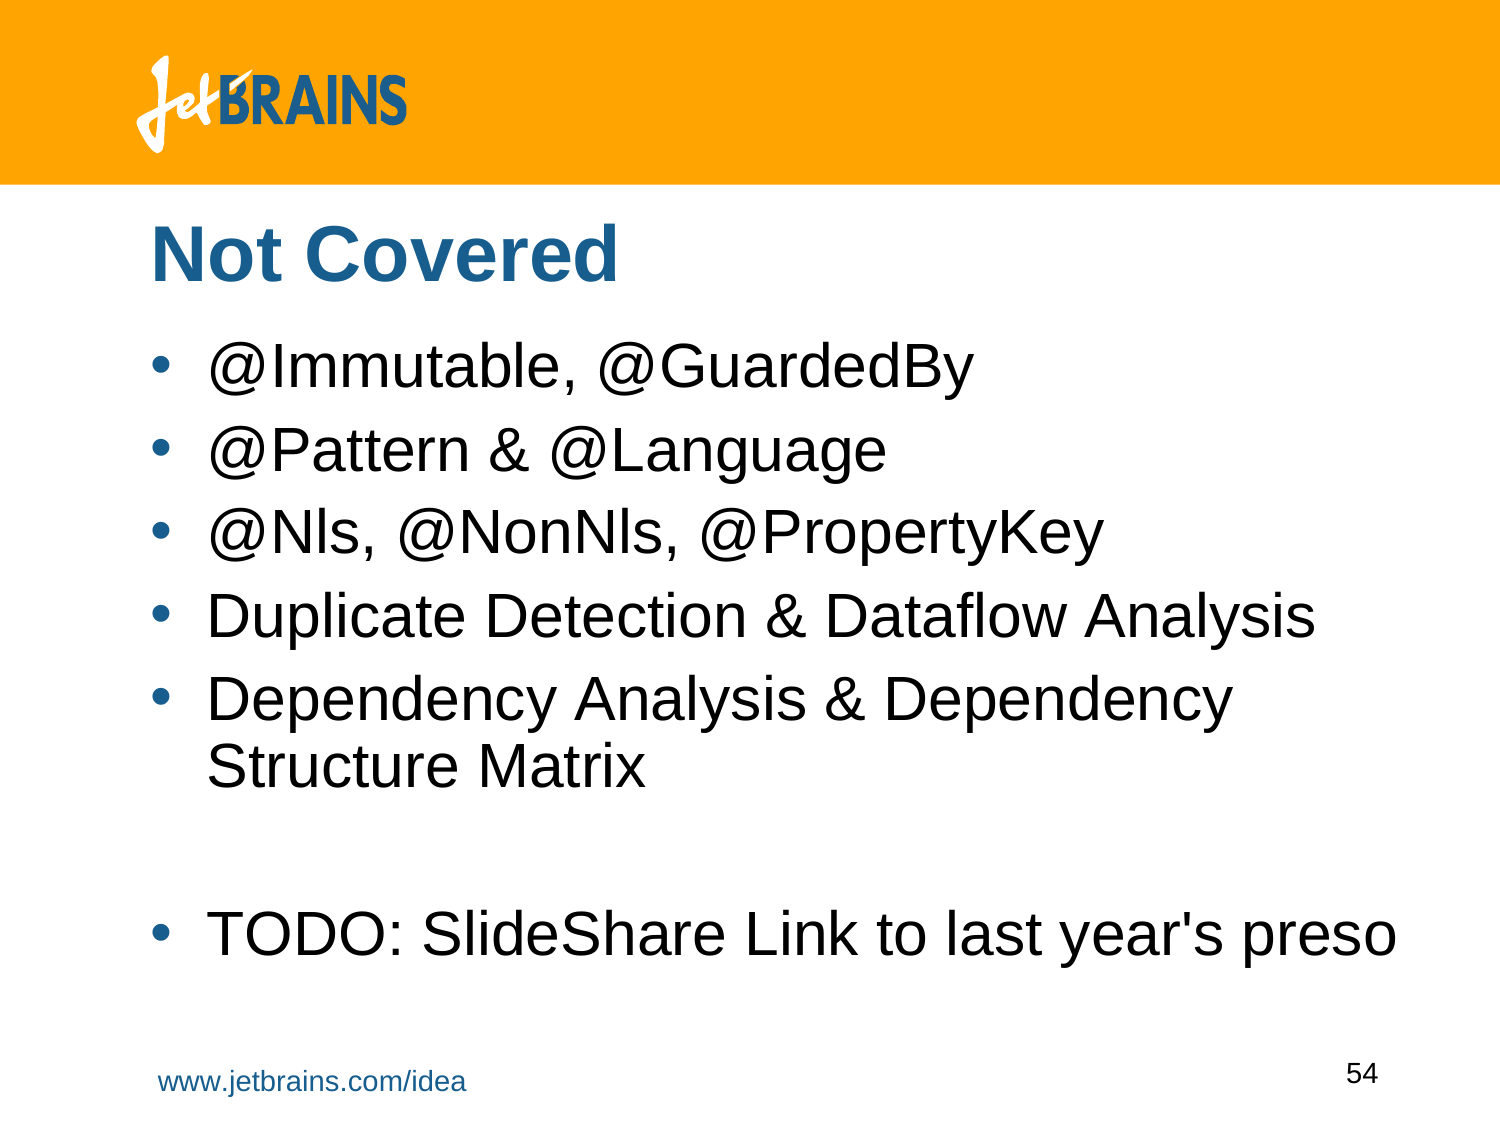

# Not Covered
@Immutable, @GuardedBy
@Pattern & @Language
@Nls, @NonNls, @PropertyKey
Duplicate Detection & Dataflow Analysis
Dependency Analysis & Dependency Structure Matrix
TODO: SlideShare Link to last year's preso